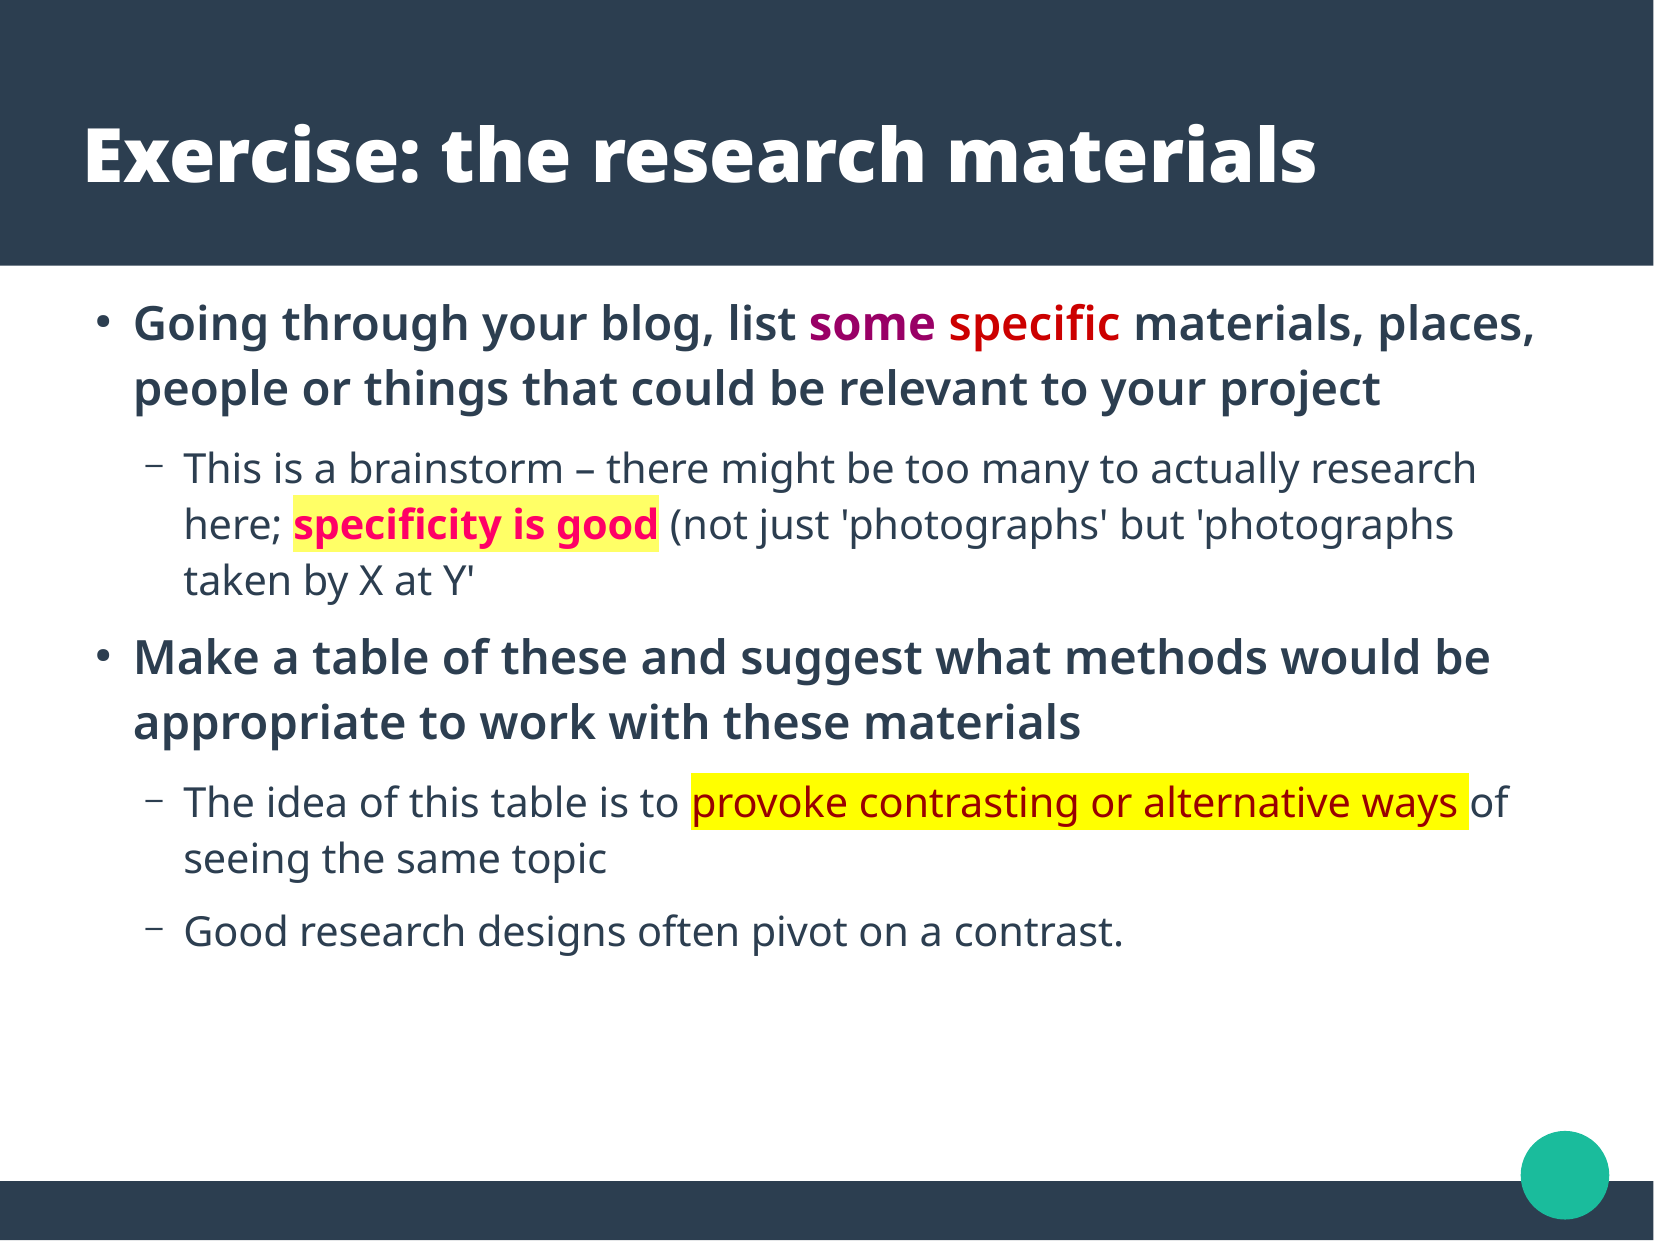

# Exercise: the research materials
Going through your blog, list some specific materials, places, people or things that could be relevant to your project
This is a brainstorm – there might be too many to actually research here; specificity is good (not just 'photographs' but 'photographs taken by X at Y'
Make a table of these and suggest what methods would be appropriate to work with these materials
The idea of this table is to provoke contrasting or alternative ways of seeing the same topic
Good research designs often pivot on a contrast.